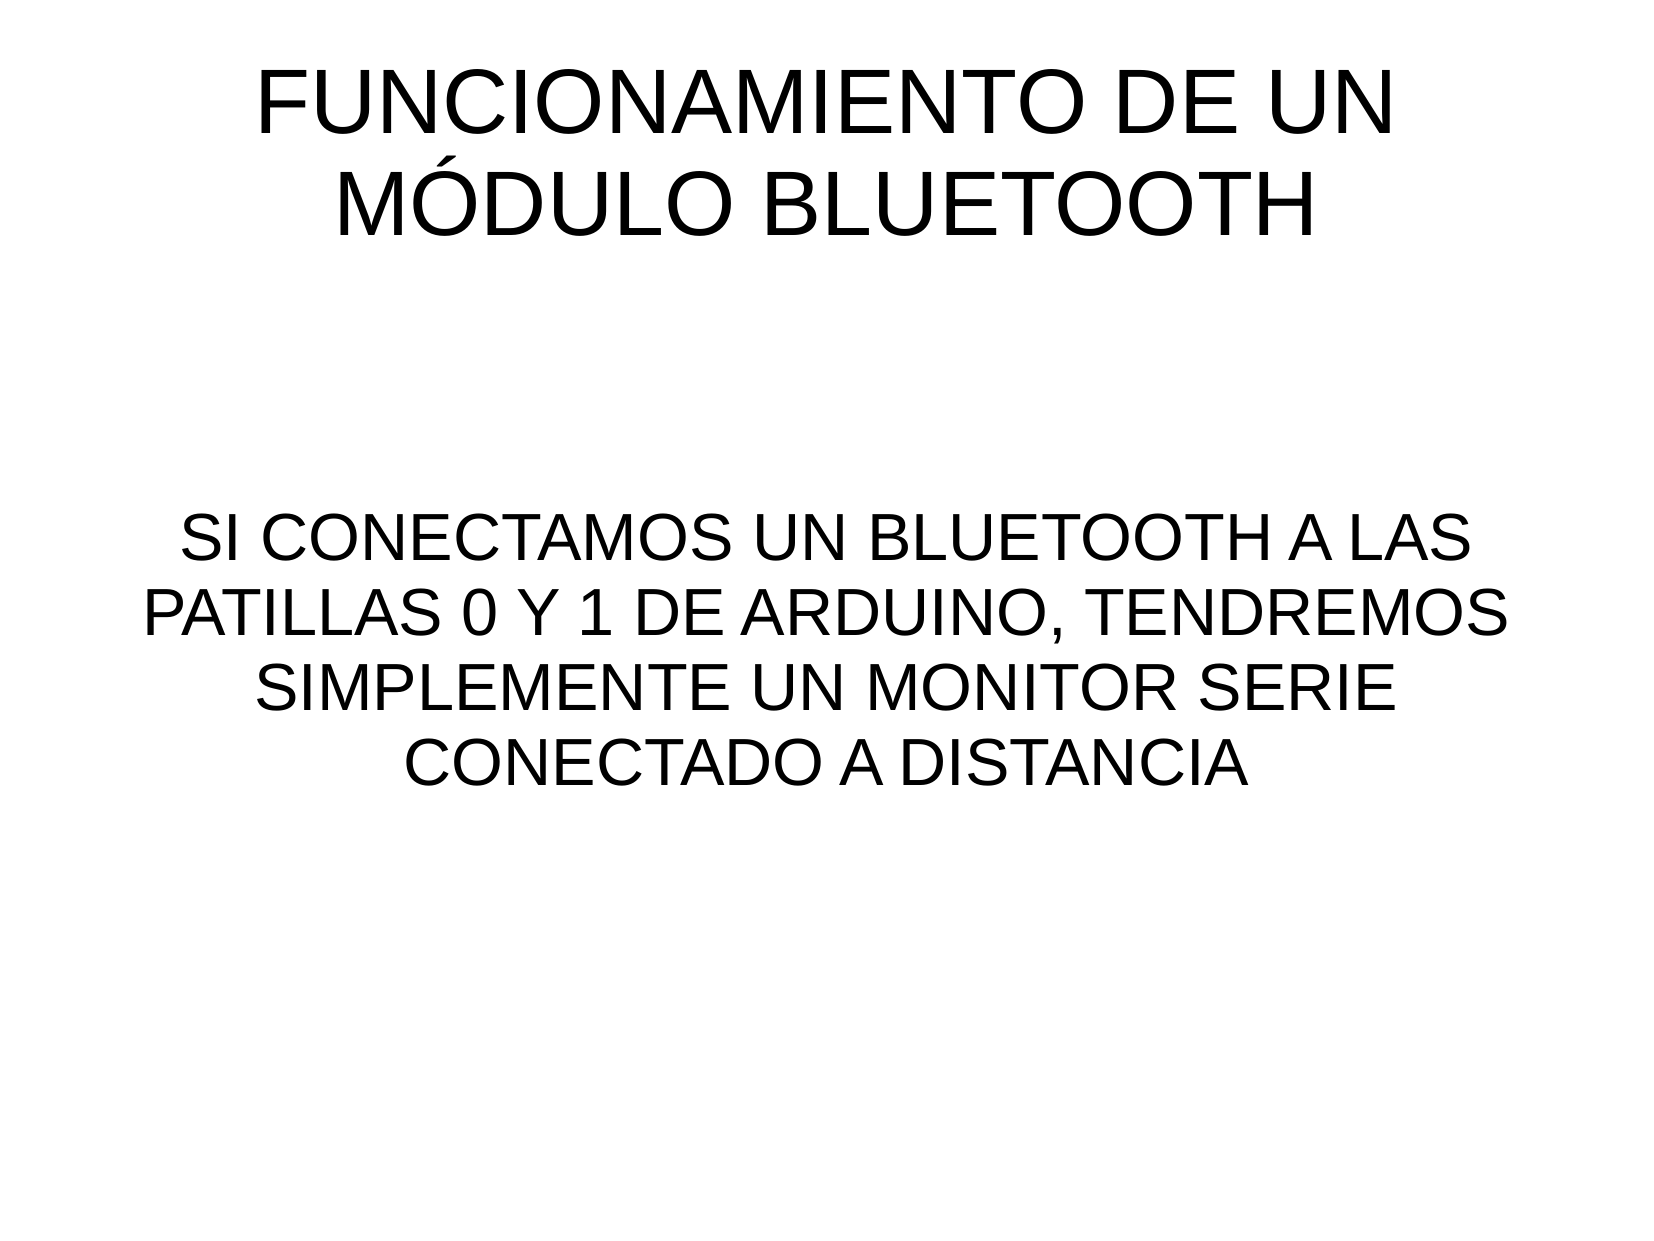

# FUNCIONAMIENTO DE UN MÓDULO BLUETOOTH
SI CONECTAMOS UN BLUETOOTH A LAS PATILLAS 0 Y 1 DE ARDUINO, TENDREMOS SIMPLEMENTE UN MONITOR SERIE CONECTADO A DISTANCIA